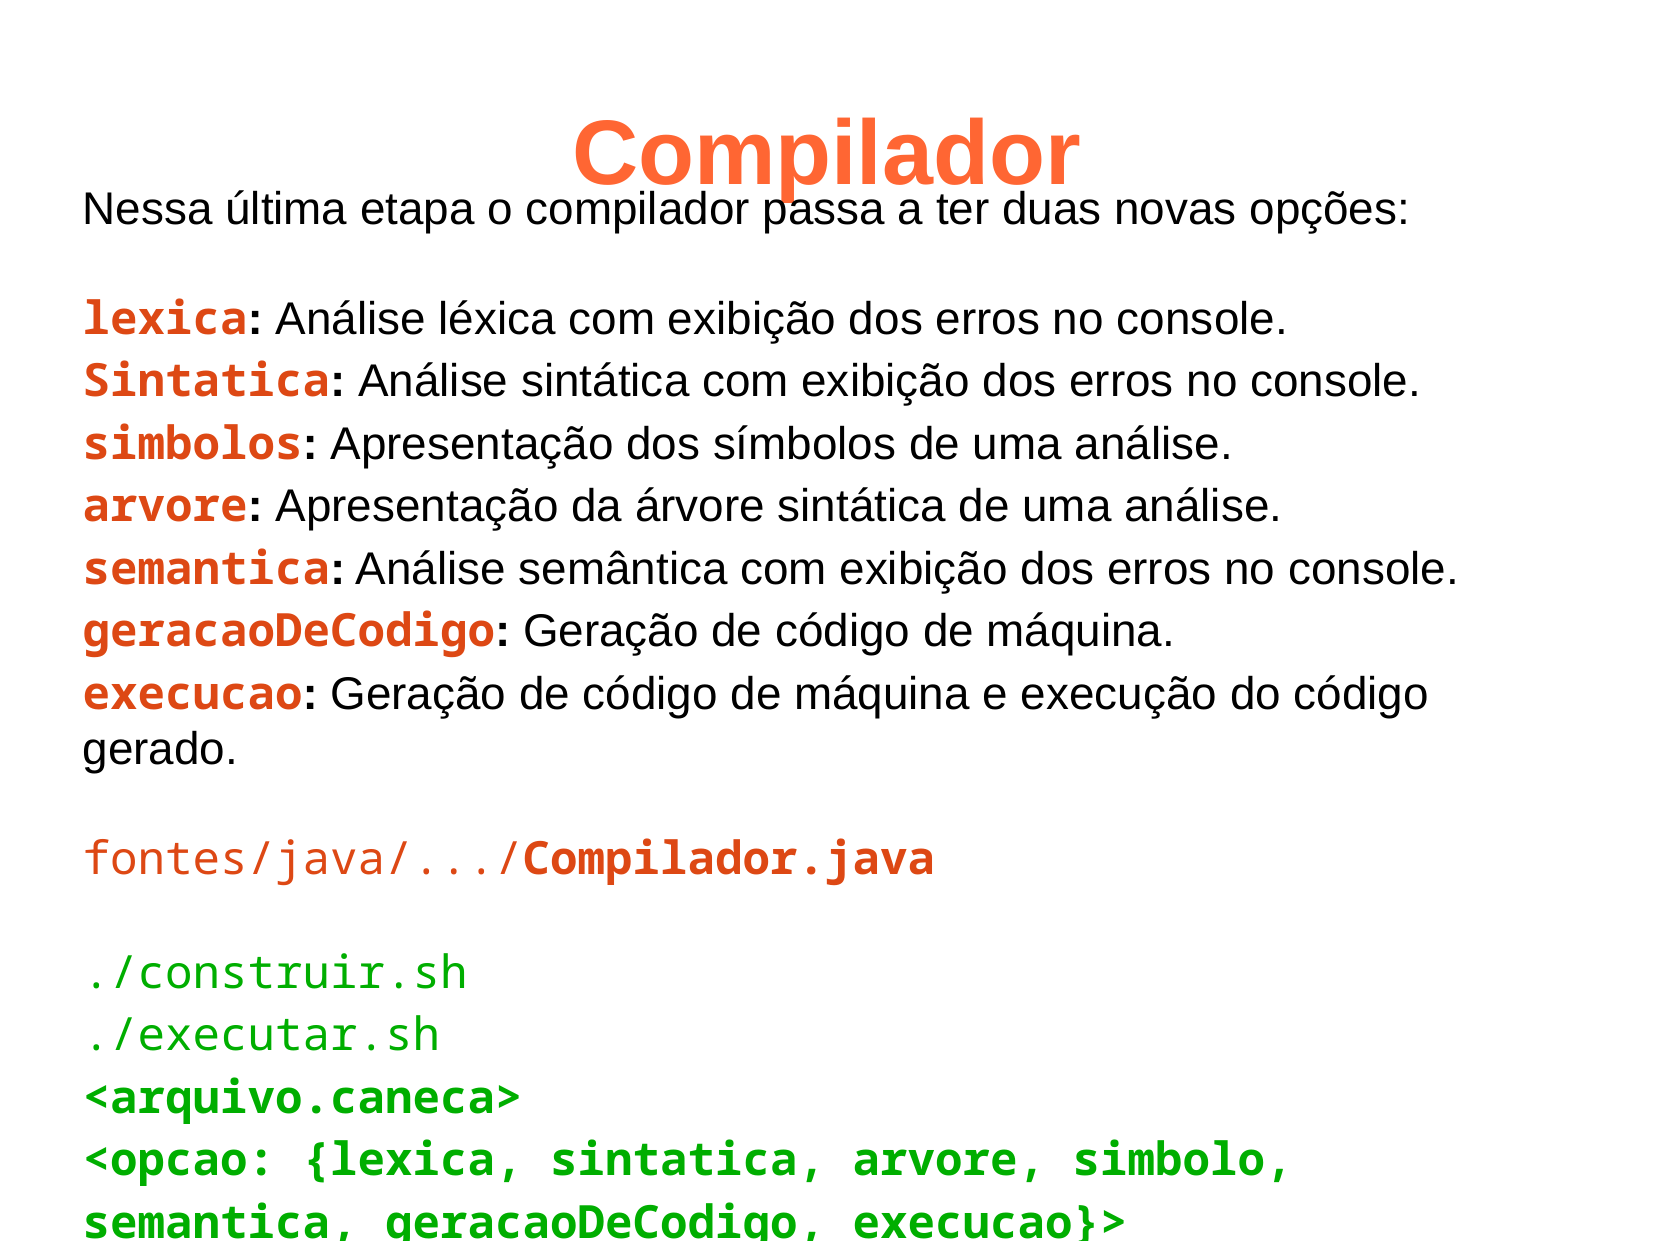

# Compilador
Nessa última etapa o compilador passa a ter duas novas opções:
lexica: Análise léxica com exibição dos erros no console.
Sintatica: Análise sintática com exibição dos erros no console.
simbolos: Apresentação dos símbolos de uma análise.
arvore: Apresentação da árvore sintática de uma análise.
semantica: Análise semântica com exibição dos erros no console.
geracaoDeCodigo: Geração de código de máquina.
execucao: Geração de código de máquina e execução do código gerado.
fontes/java/.../Compilador.java
./construir.sh
./executar.sh
<arquivo.caneca>
<opcao: {lexica, sintatica, arvore, simbolo, semantica, geracaoDeCodigo, execucao}>